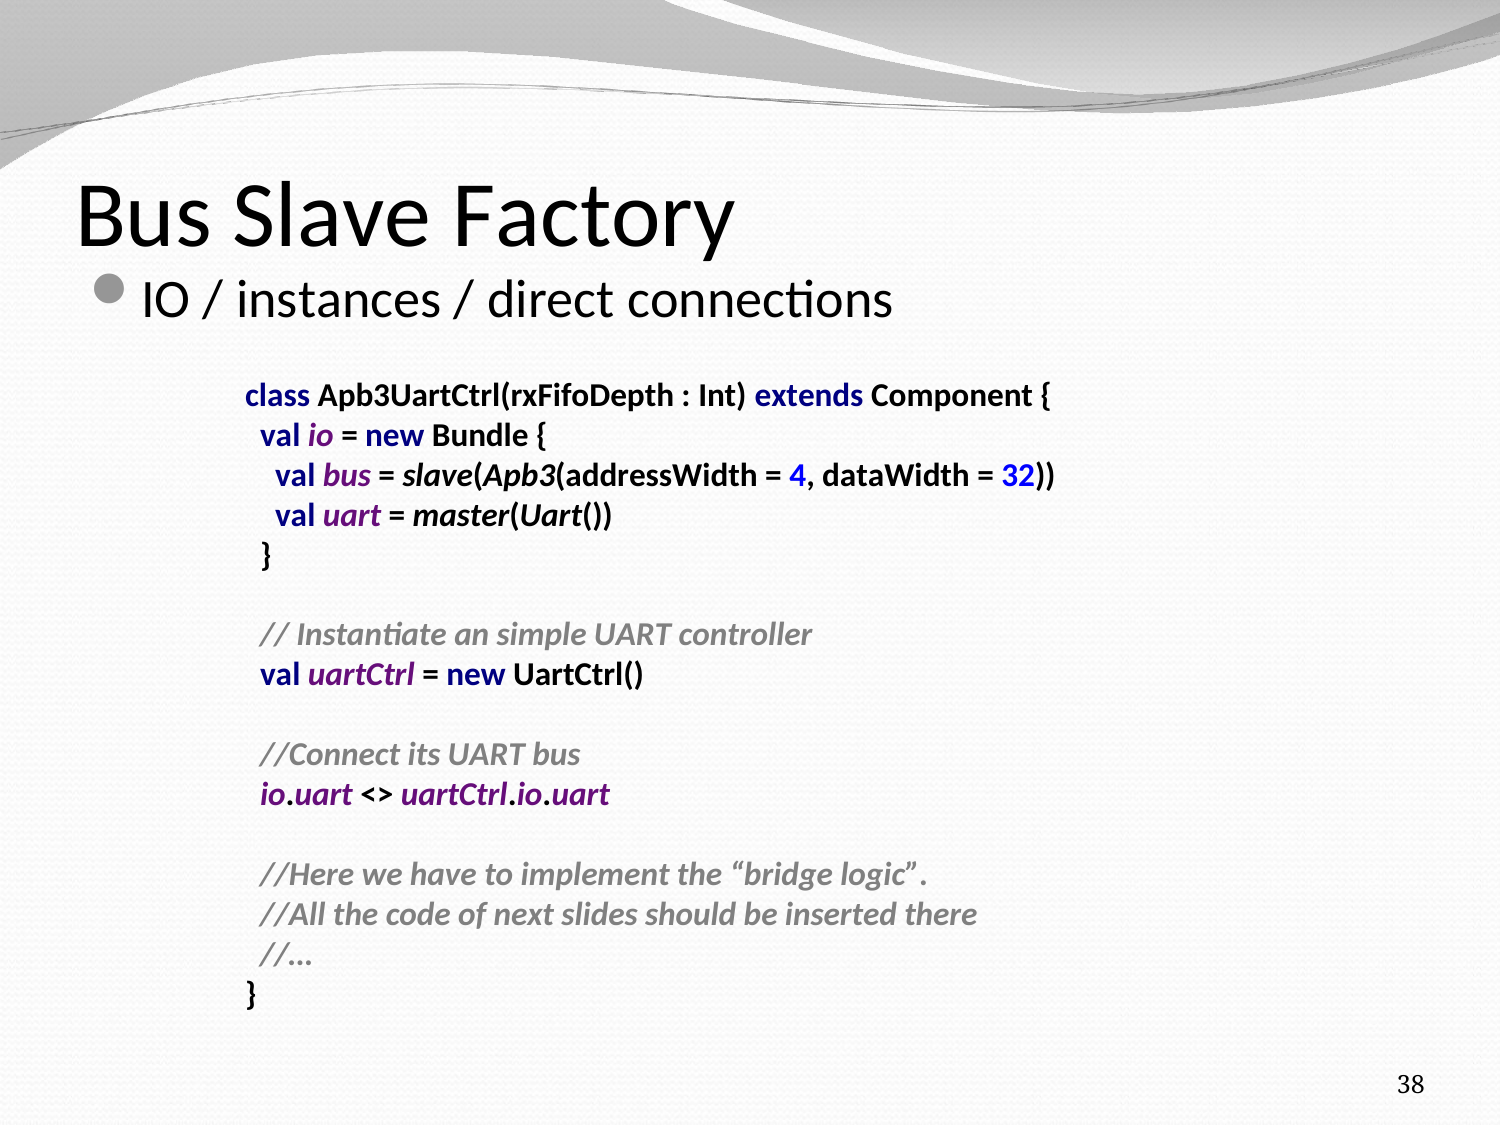

# Bus Slave Factory
IO / instances / direct connections
class Apb3UartCtrl(rxFifoDepth : Int) extends Component {
 val io = new Bundle {
 val bus = slave(Apb3(addressWidth = 4, dataWidth = 32))
 val uart = master(Uart())
 }
 // Instantiate an simple UART controller
 val uartCtrl = new UartCtrl()
 //Connect its UART bus
 io.uart <> uartCtrl.io.uart
 //Here we have to implement the “bridge logic”.
 //All the code of next slides should be inserted there
 //…
}